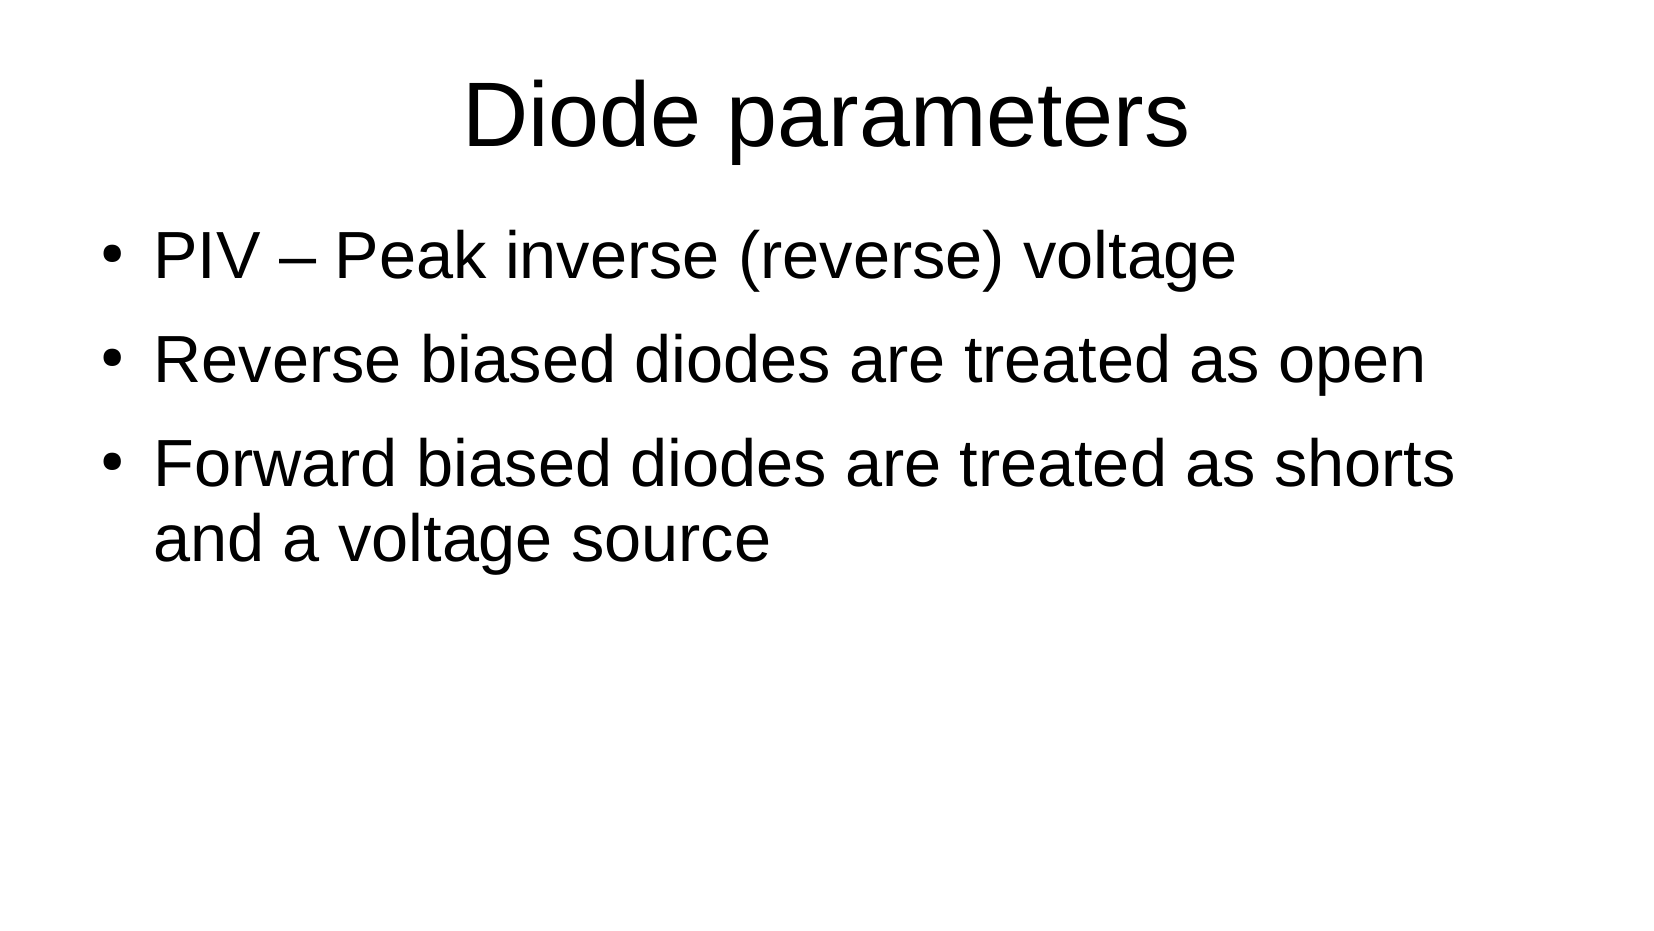

# Diode parameters
PIV – Peak inverse (reverse) voltage
Reverse biased diodes are treated as open
Forward biased diodes are treated as shorts and a voltage source